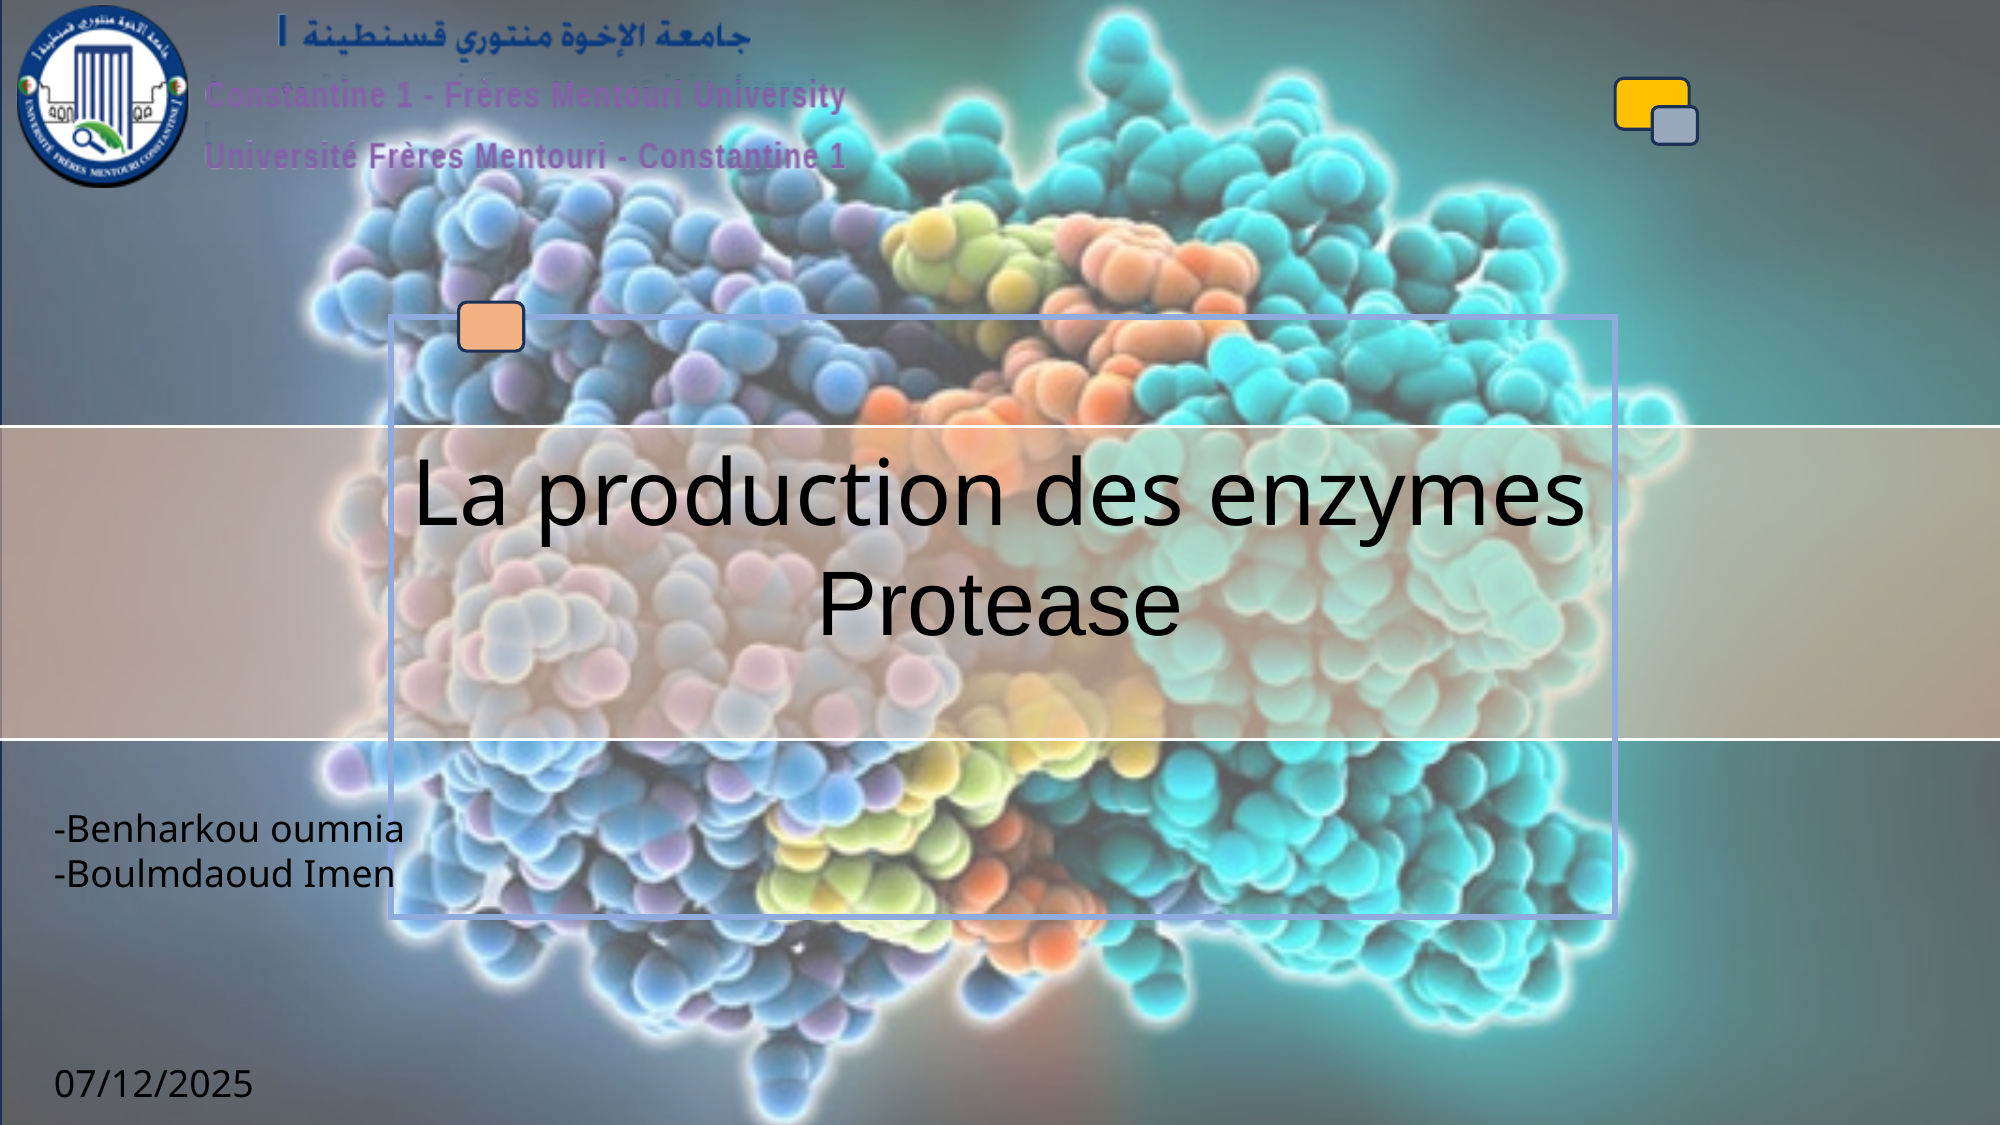

#
La production des enzymes
Protease
-Benharkou oumnia
-Boulmdaoud Imen
07/12/2025